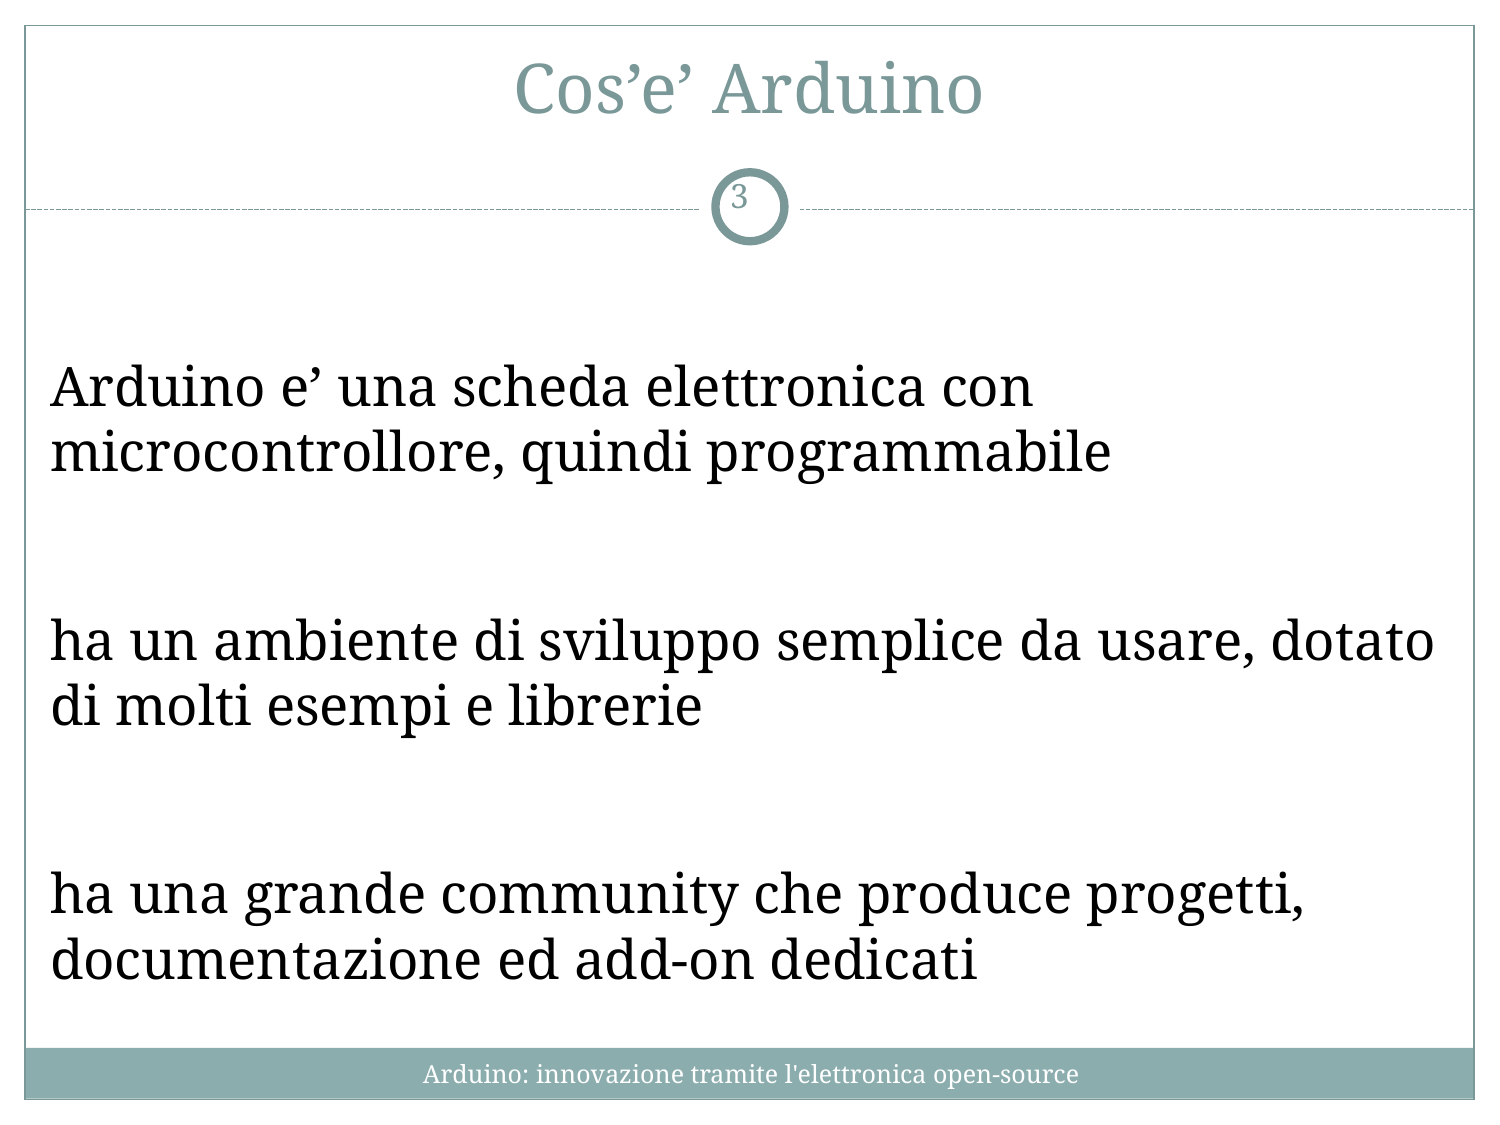

# Cos’e’ Arduino
Arduino e’ una scheda elettronica con microcontrollore, quindi programmabile
ha un ambiente di sviluppo semplice da usare, dotato di molti esempi e librerie
ha una grande community che produce progetti, documentazione ed add-on dedicati
Arduino: innovazione tramite l'elettronica open-source